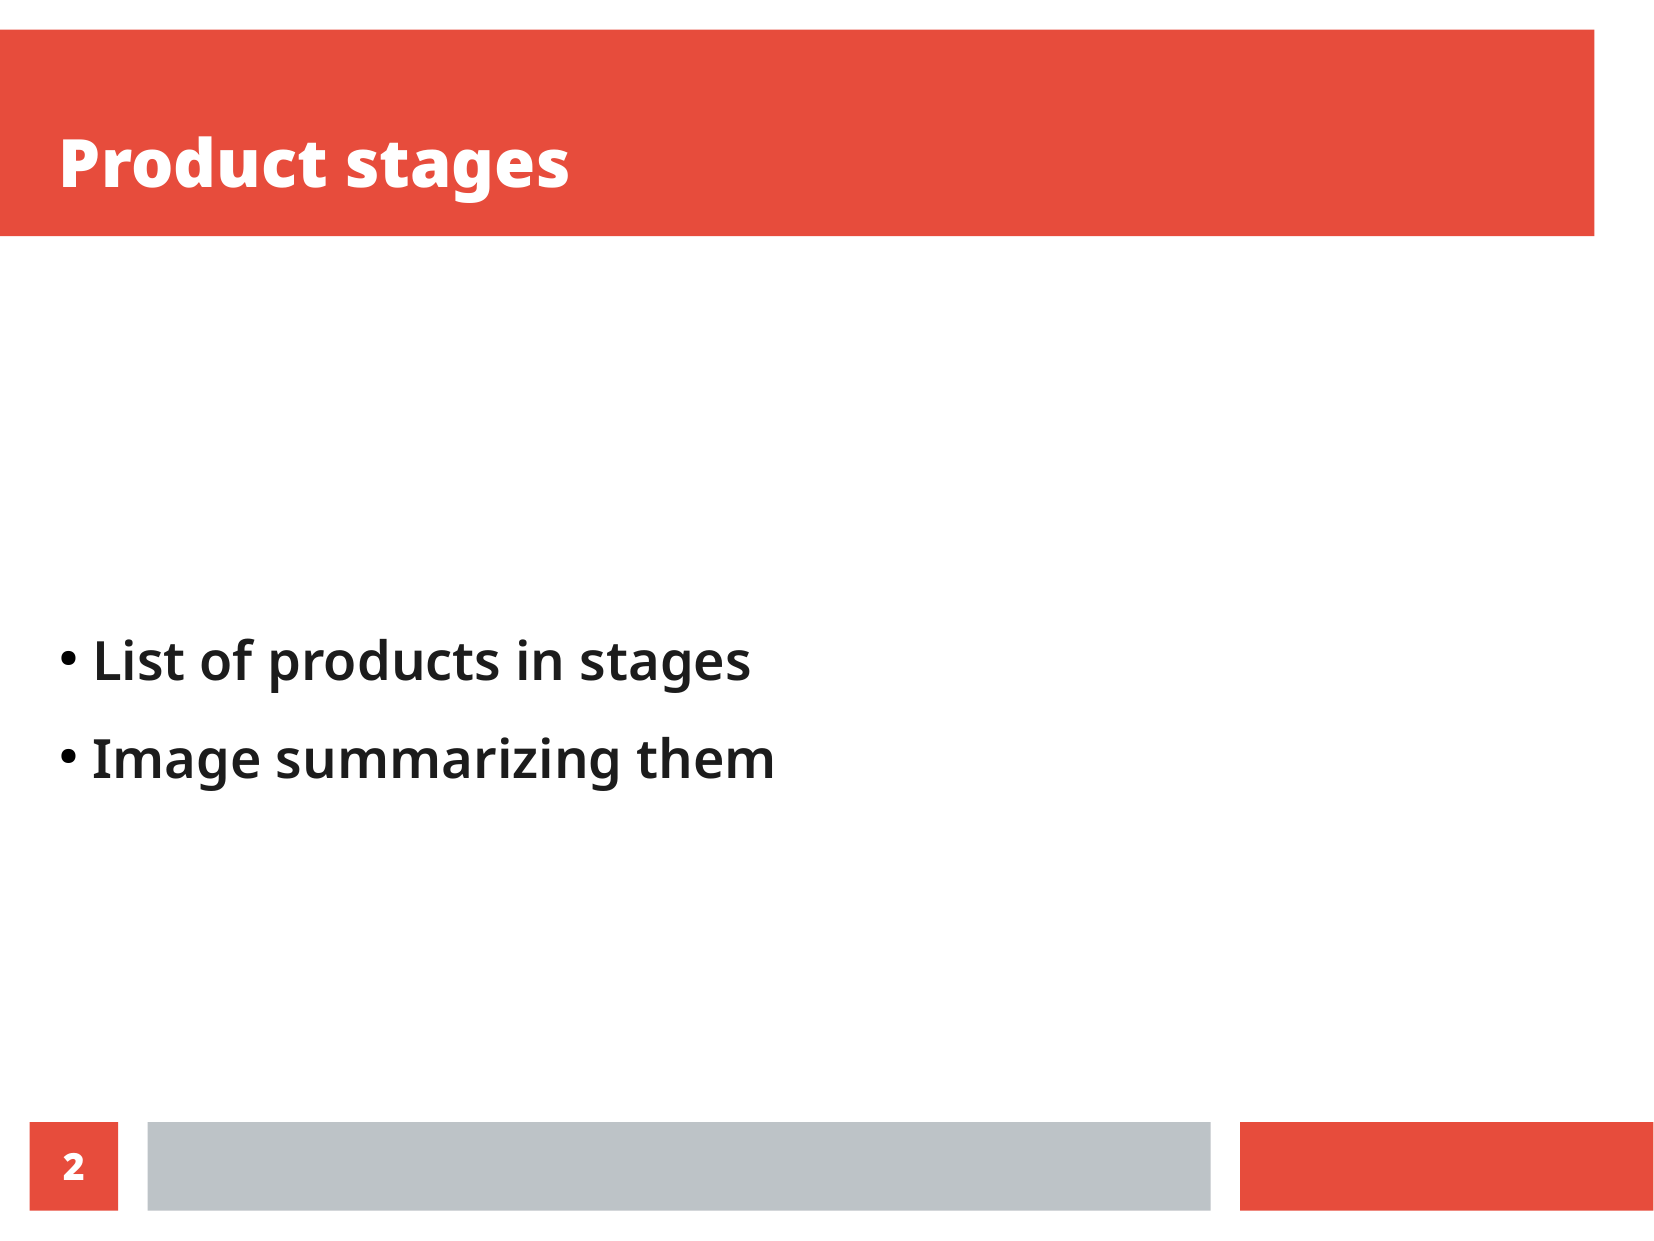

# Product stages
 List of products in stages
 Image summarizing them
2